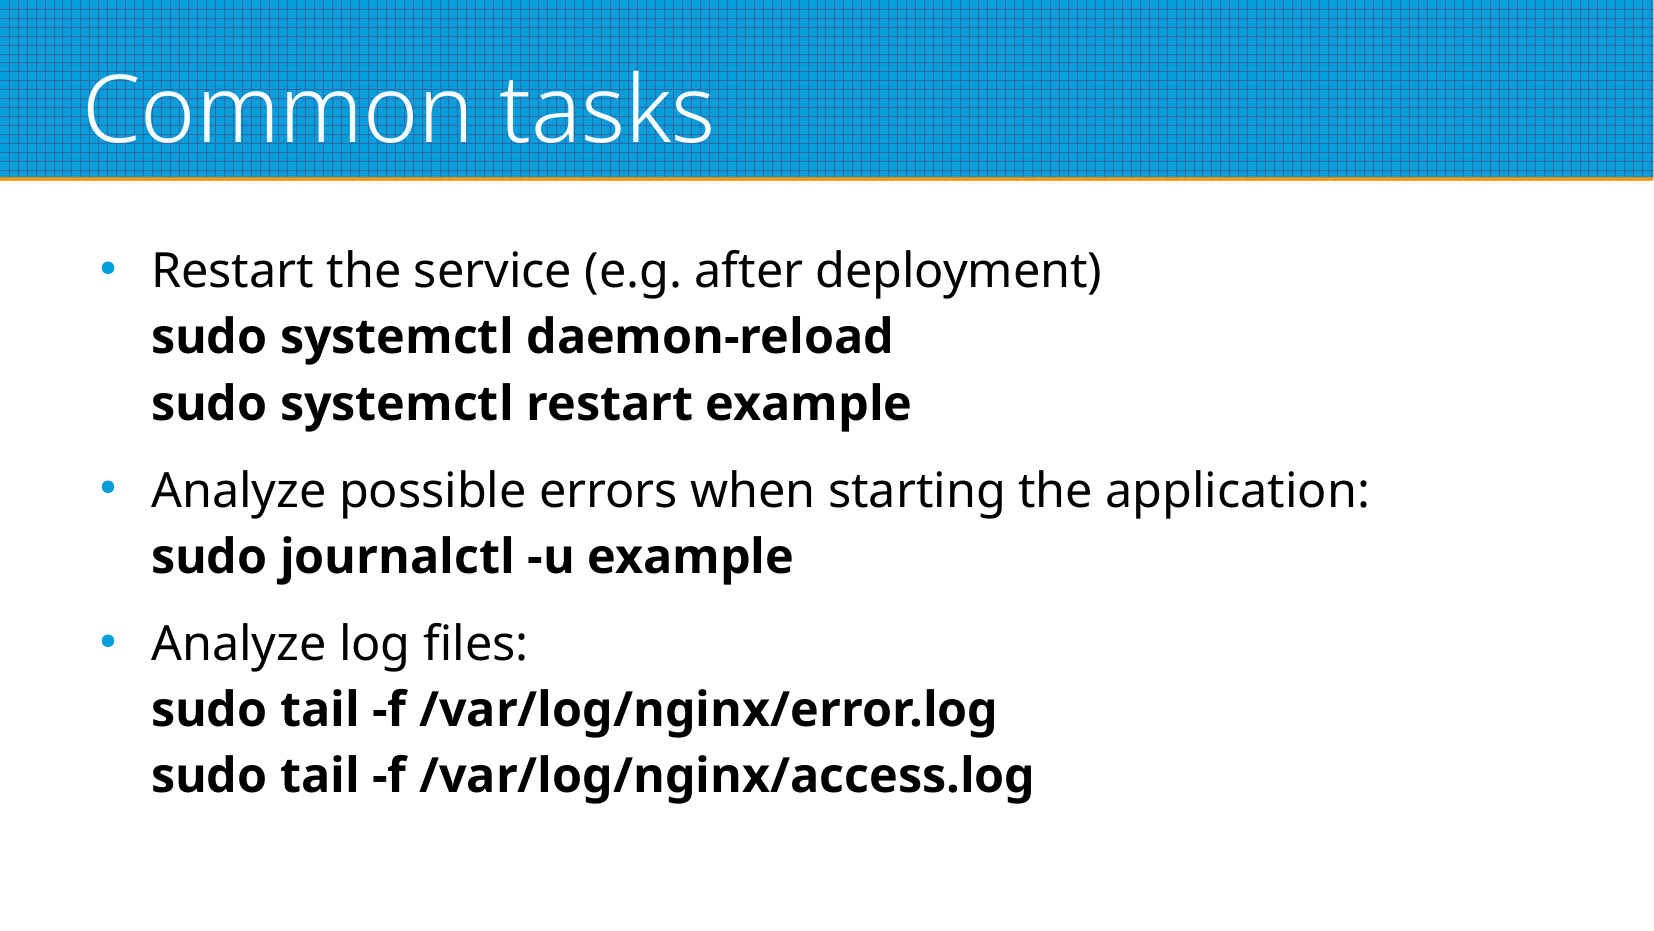

# Common tasks
Restart the service (e.g. after deployment)
sudo systemctl daemon-reload
sudo systemctl restart example
Analyze possible errors when starting the application:
sudo journalctl -u example
Analyze log files:
sudo tail -f /var/log/nginx/error.log
sudo tail -f /var/log/nginx/access.log